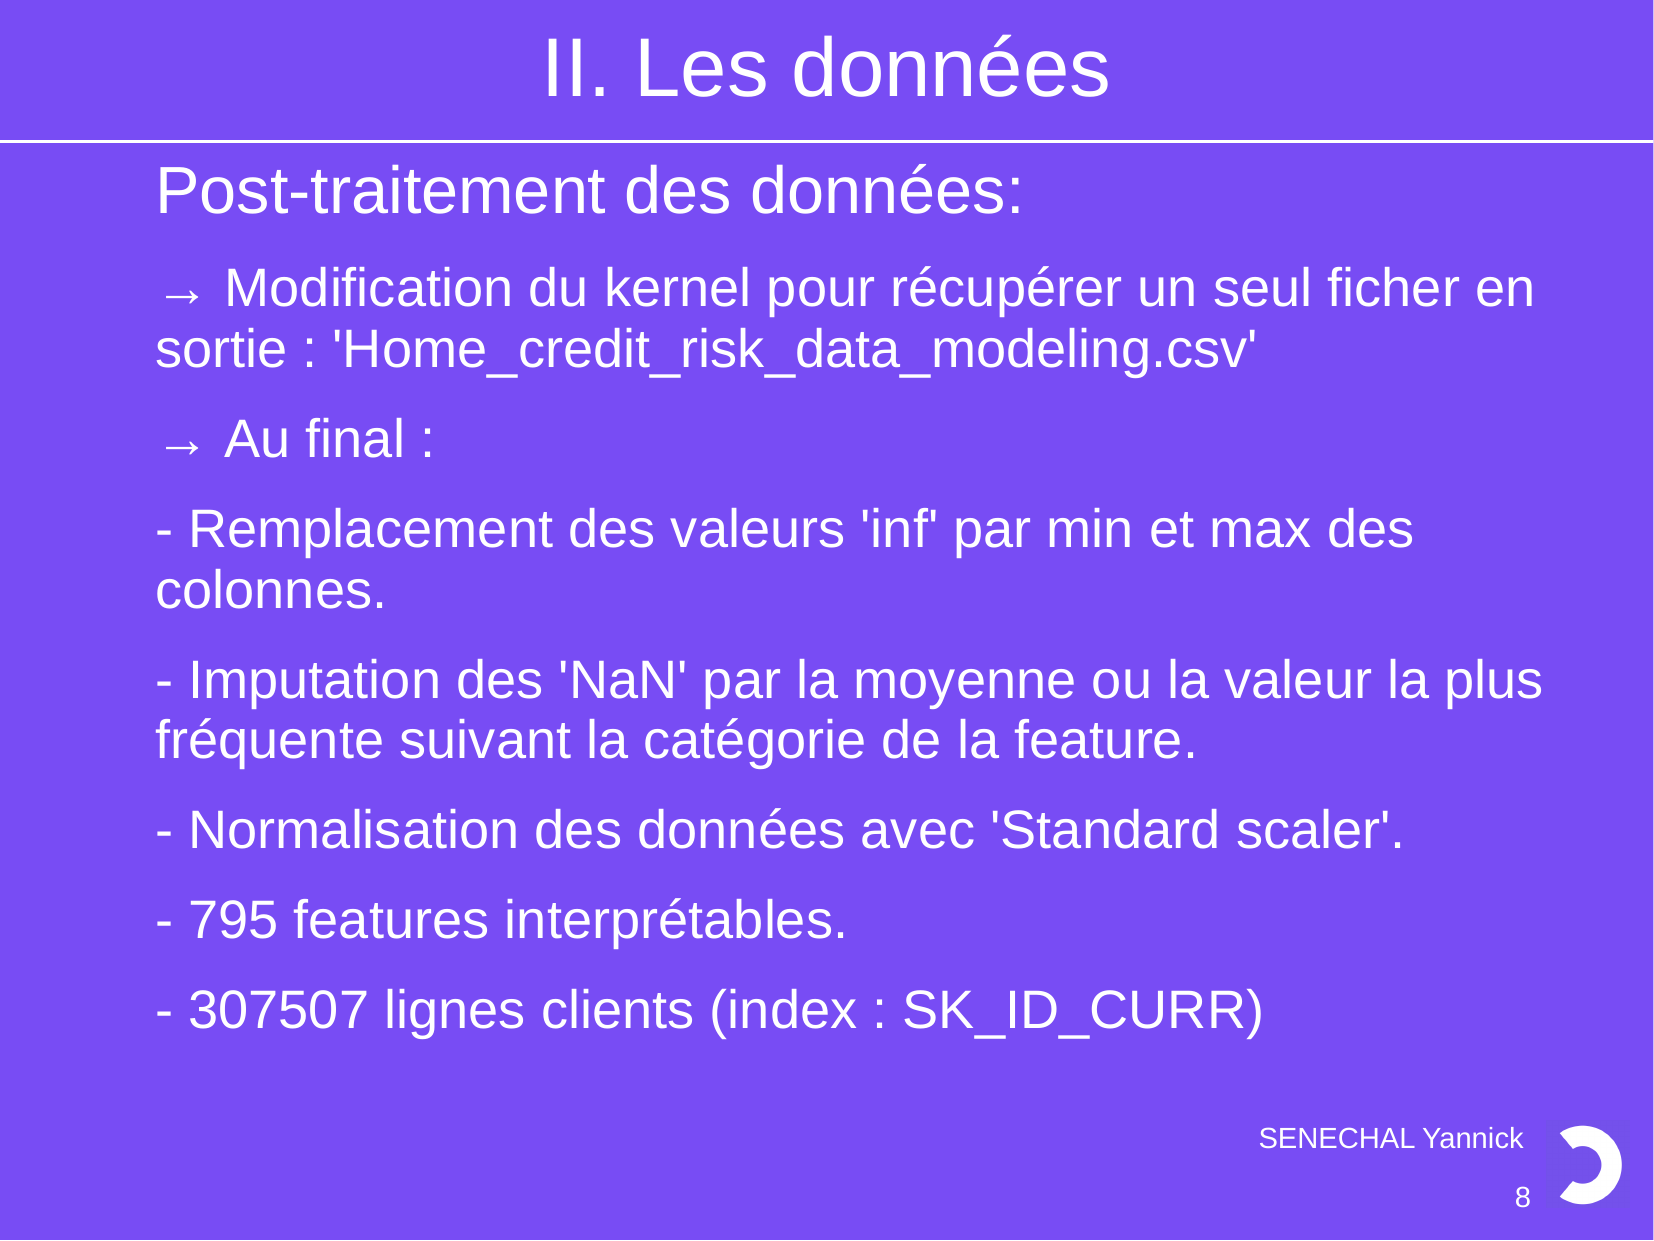

# II. Les données
Post-traitement des données:
→ Modification du kernel pour récupérer un seul ficher en sortie : 'Home_credit_risk_data_modeling.csv'
→ Au final :
- Remplacement des valeurs 'inf' par min et max des colonnes.
- Imputation des 'NaN' par la moyenne ou la valeur la plus fréquente suivant la catégorie de la feature.
- Normalisation des données avec 'Standard scaler'.
- 795 features interprétables.
- 307507 lignes clients (index : SK_ID_CURR)
SENECHAL Yannick
8